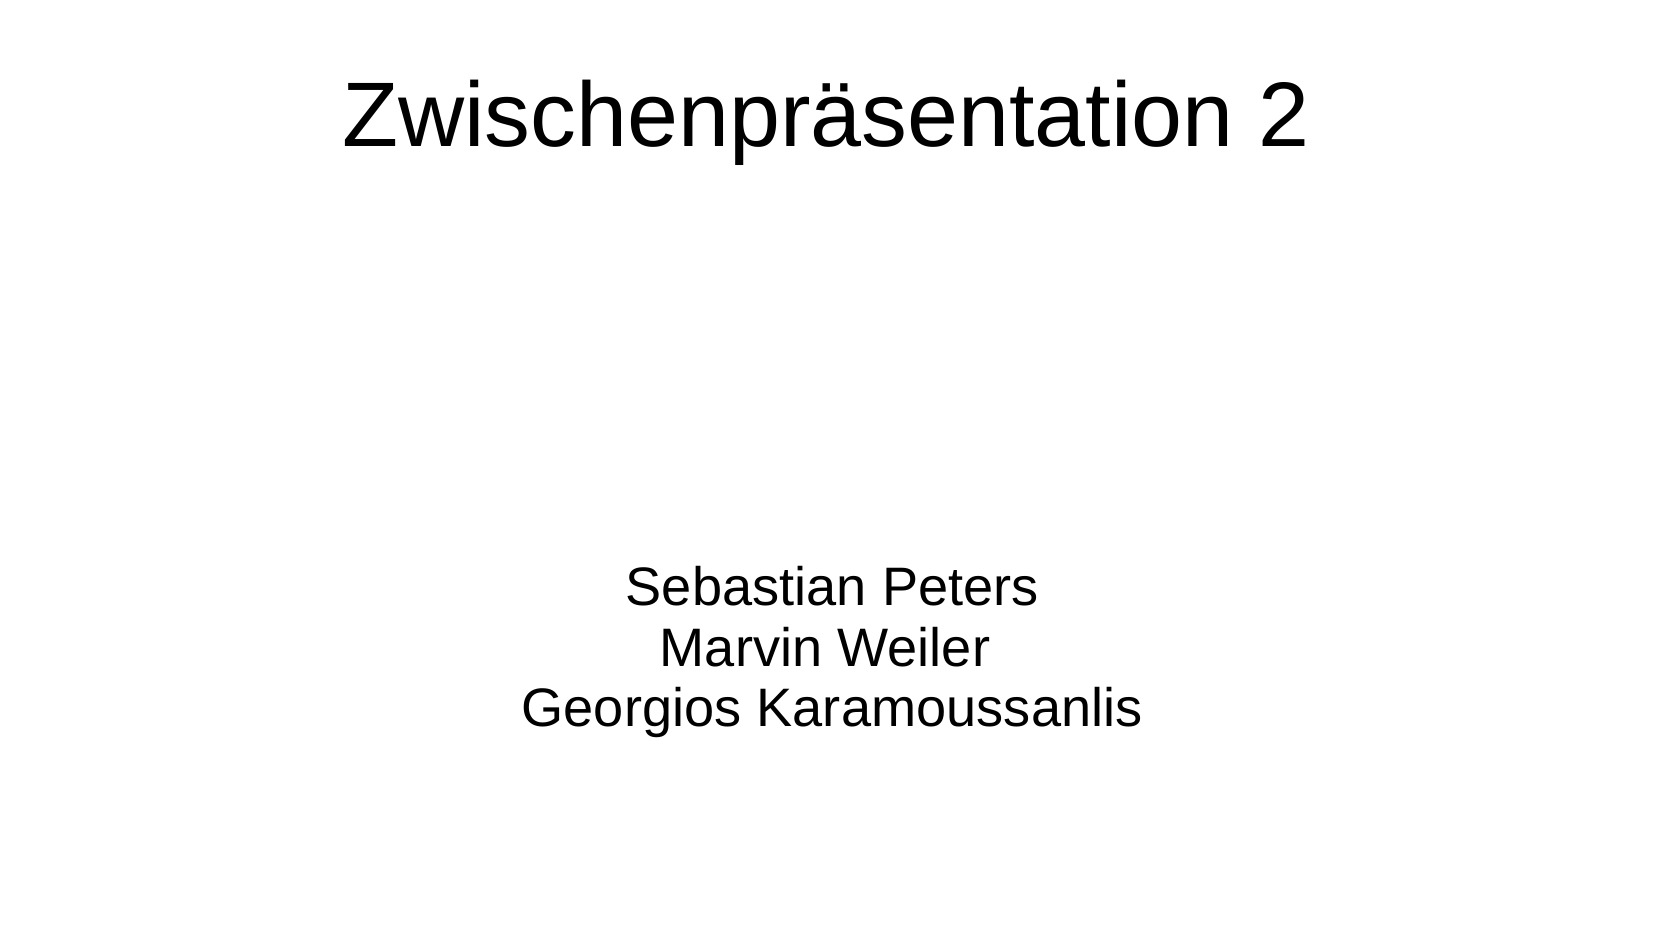

# Zwischenpräsentation 2
Sebastian Peters
Marvin Weiler
Georgios Karamoussanlis